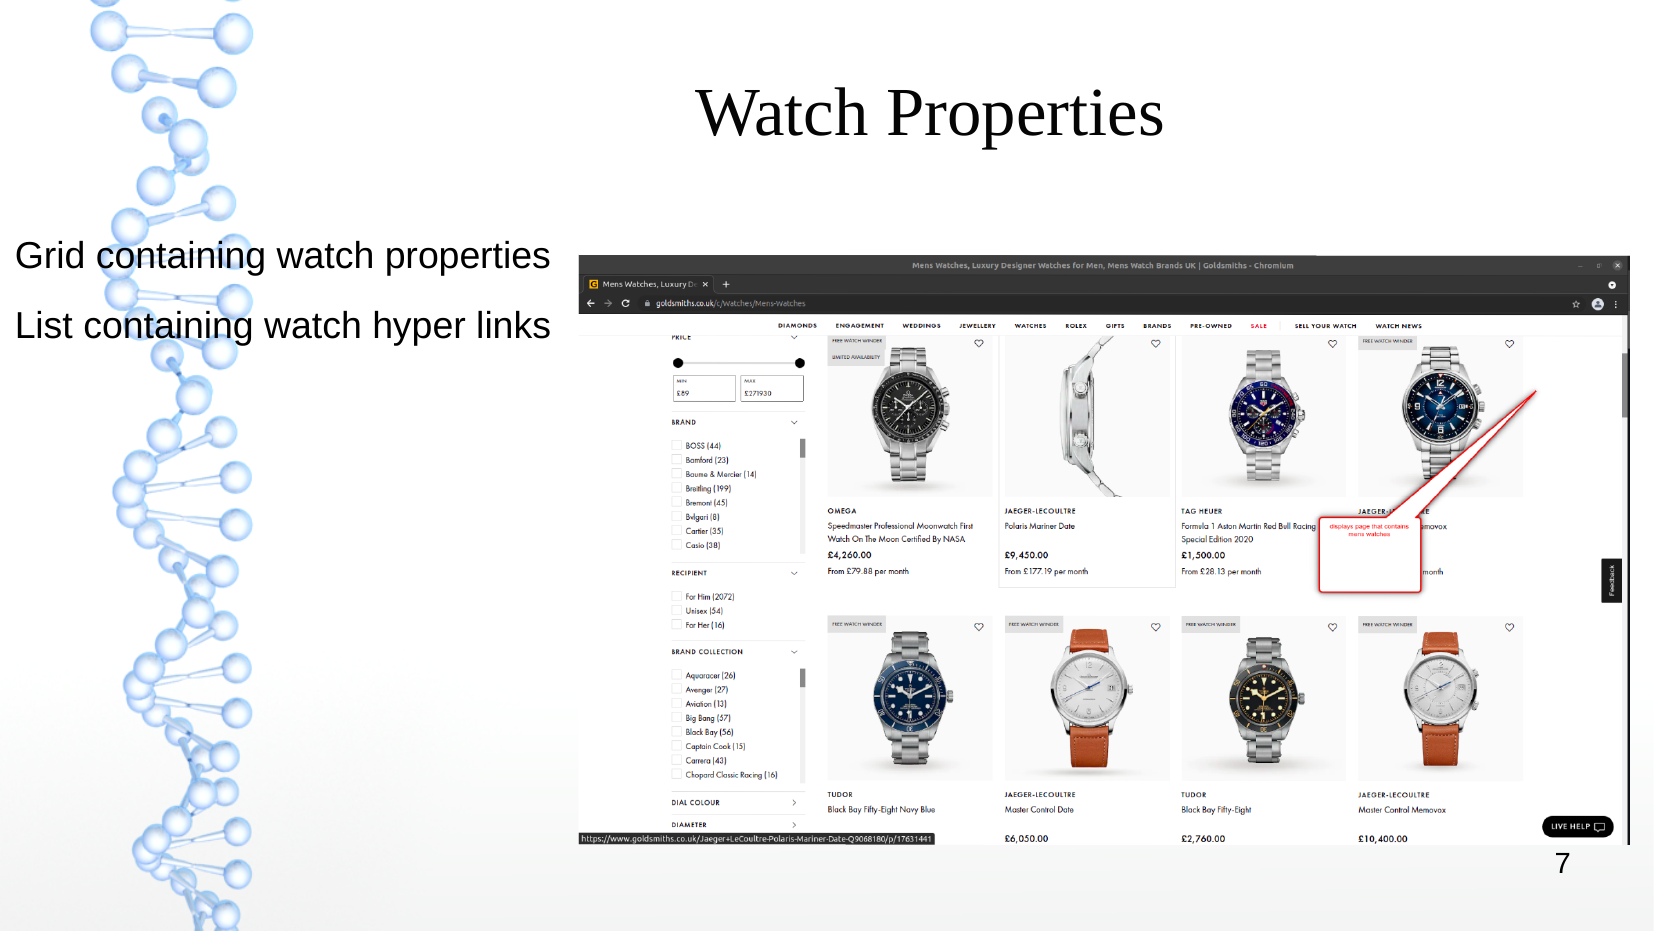

# Watch Properties
Grid containing watch properties
List containing watch hyper links
7